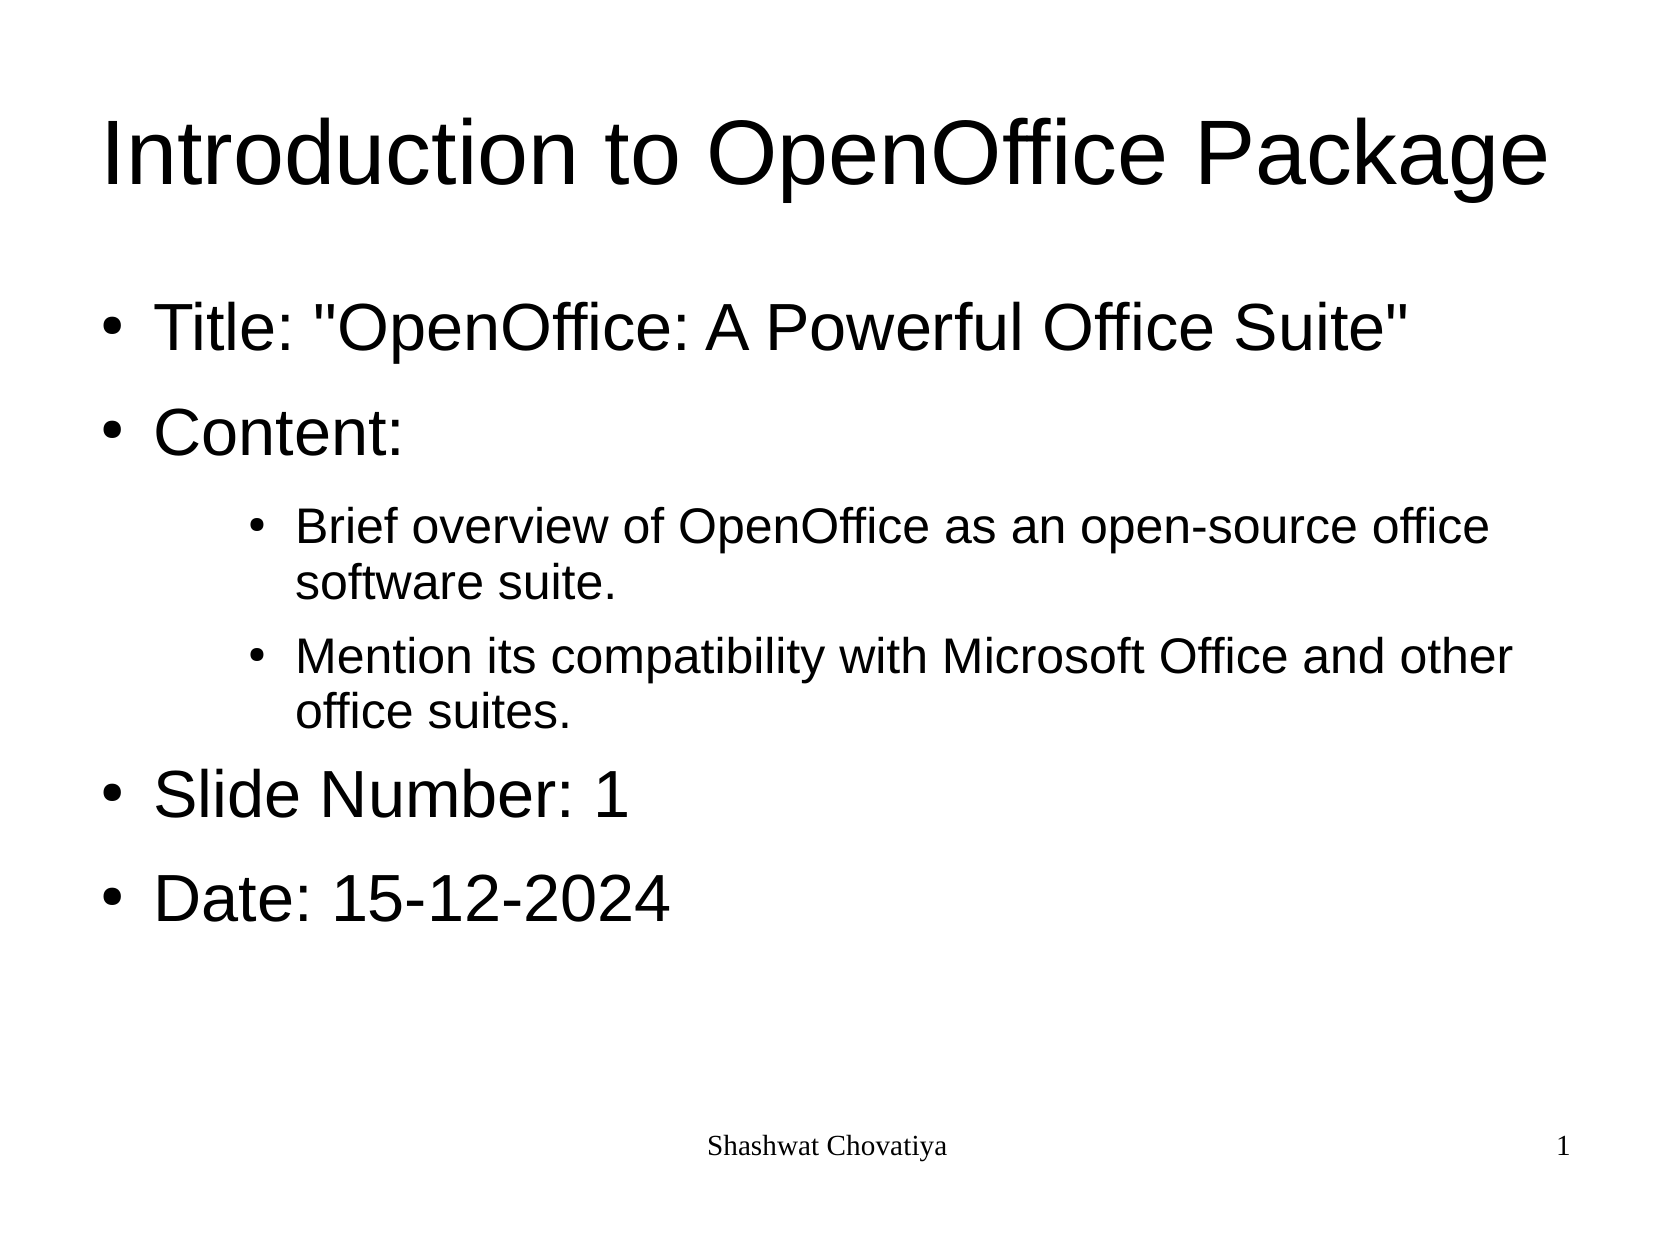

# Introduction to OpenOffice Package
Title: "OpenOffice: A Powerful Office Suite"
Content:
Brief overview of OpenOffice as an open-source office software suite.
Mention its compatibility with Microsoft Office and other office suites.
Slide Number: 1
Date: 15-12-2024
Shashwat Chovatiya
1